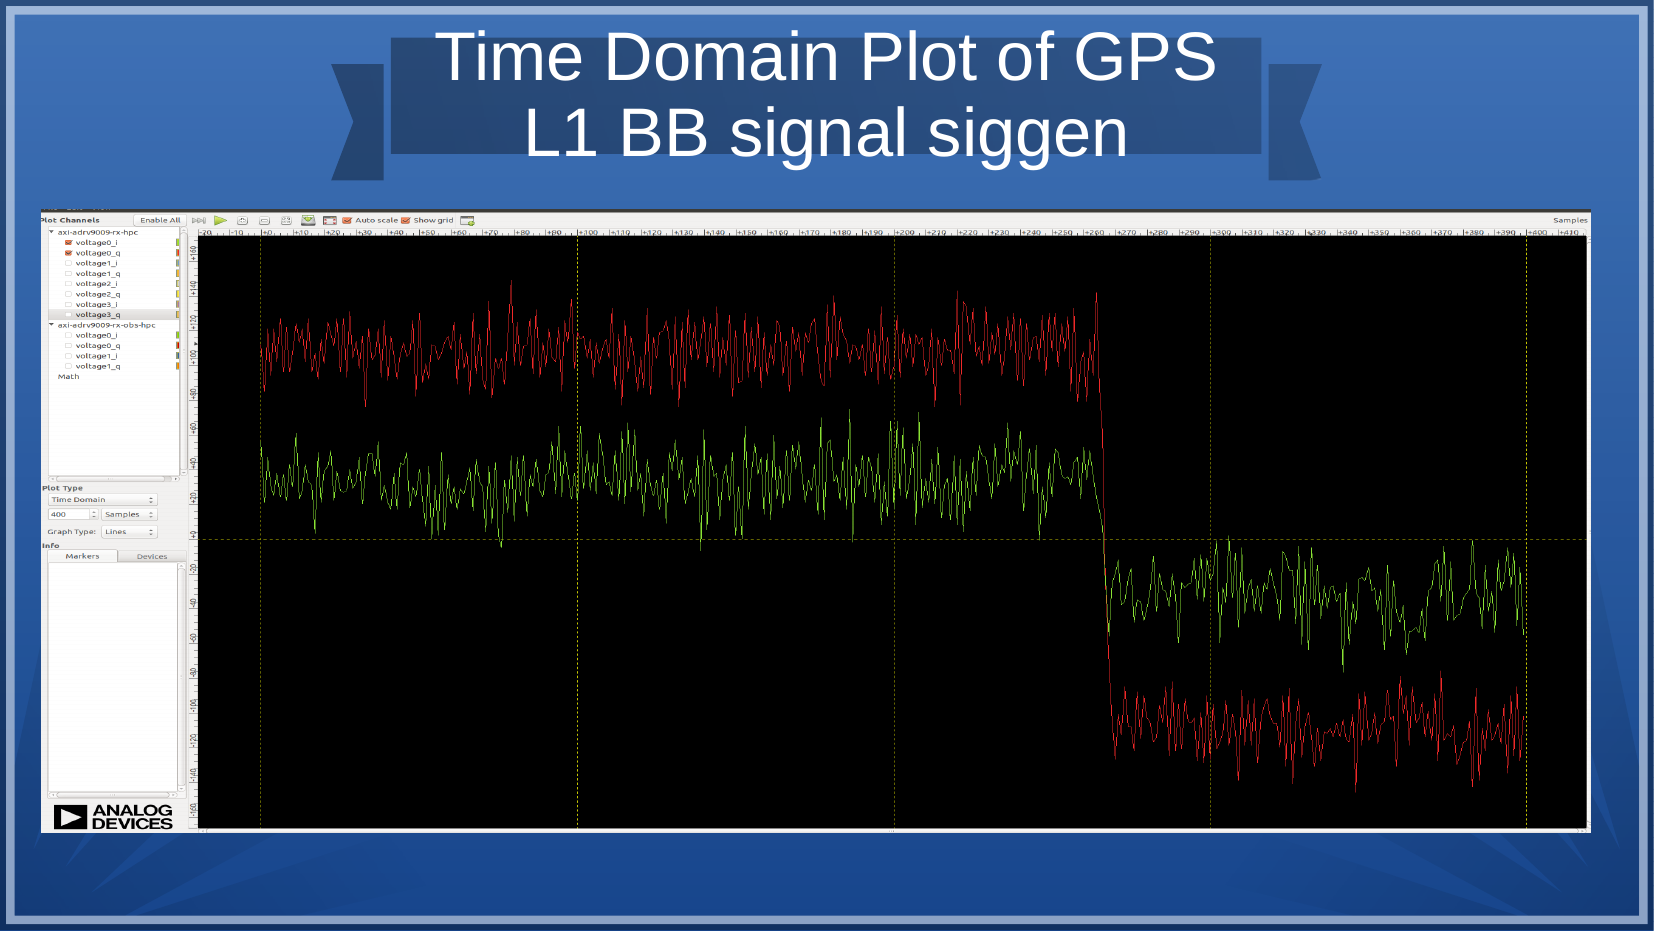

# Time Domain Plot of GPS L1 BB signal siggen